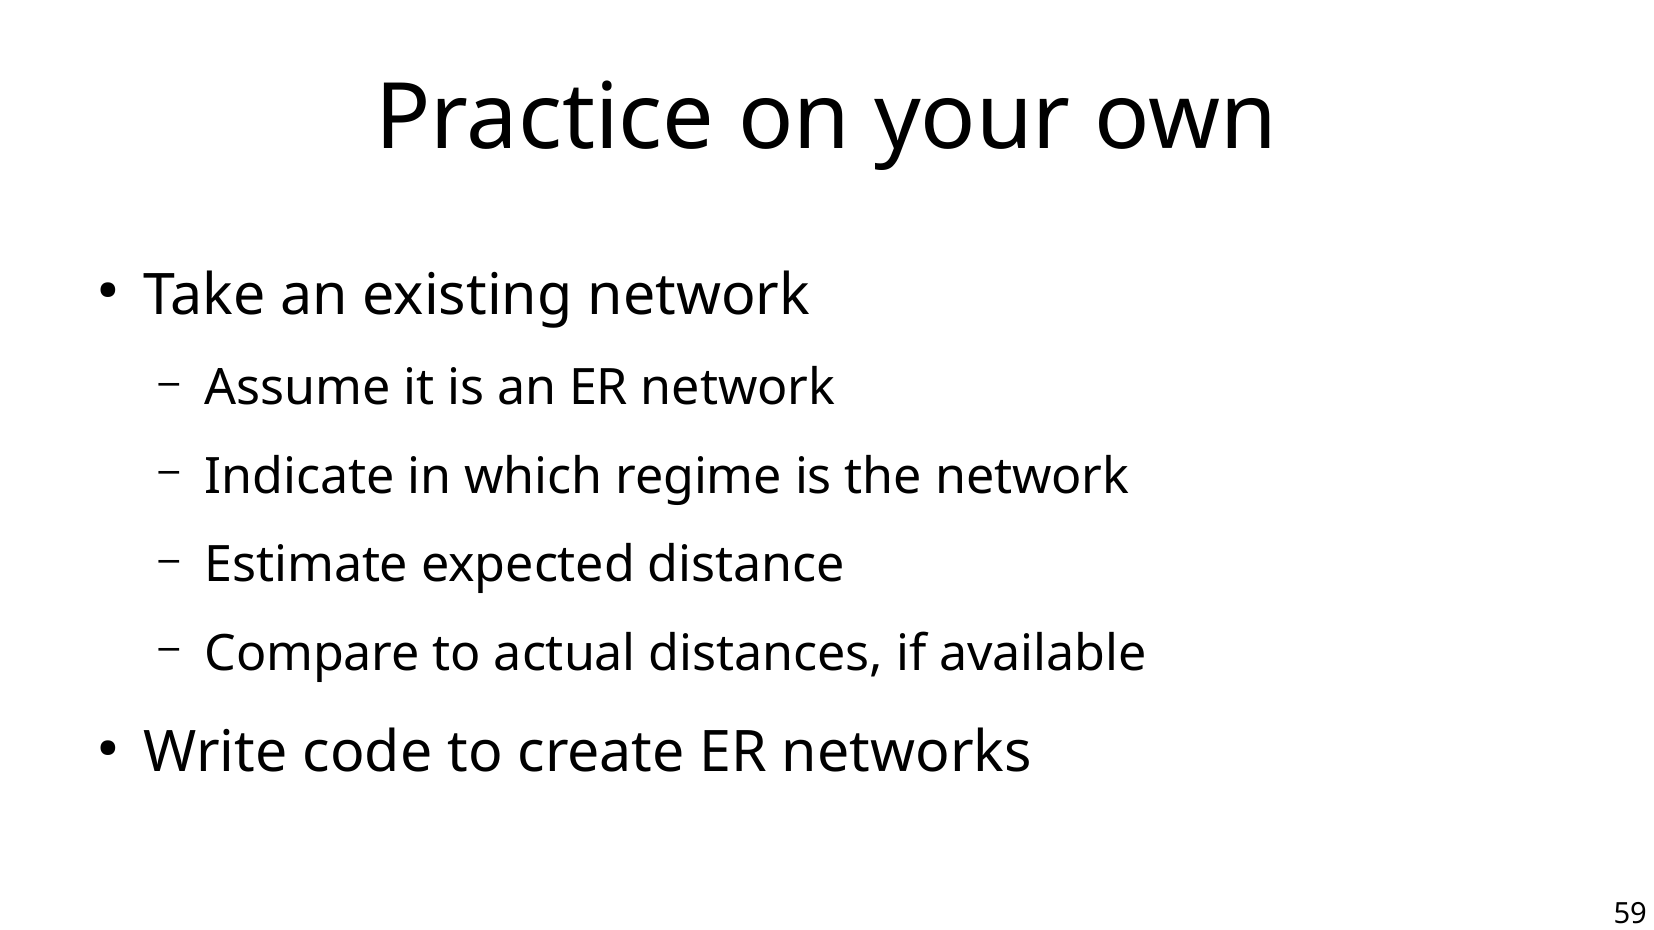

# Practice on your own
Take an existing network
Assume it is an ER network
Indicate in which regime is the network
Estimate expected distance
Compare to actual distances, if available
Write code to create ER networks
59